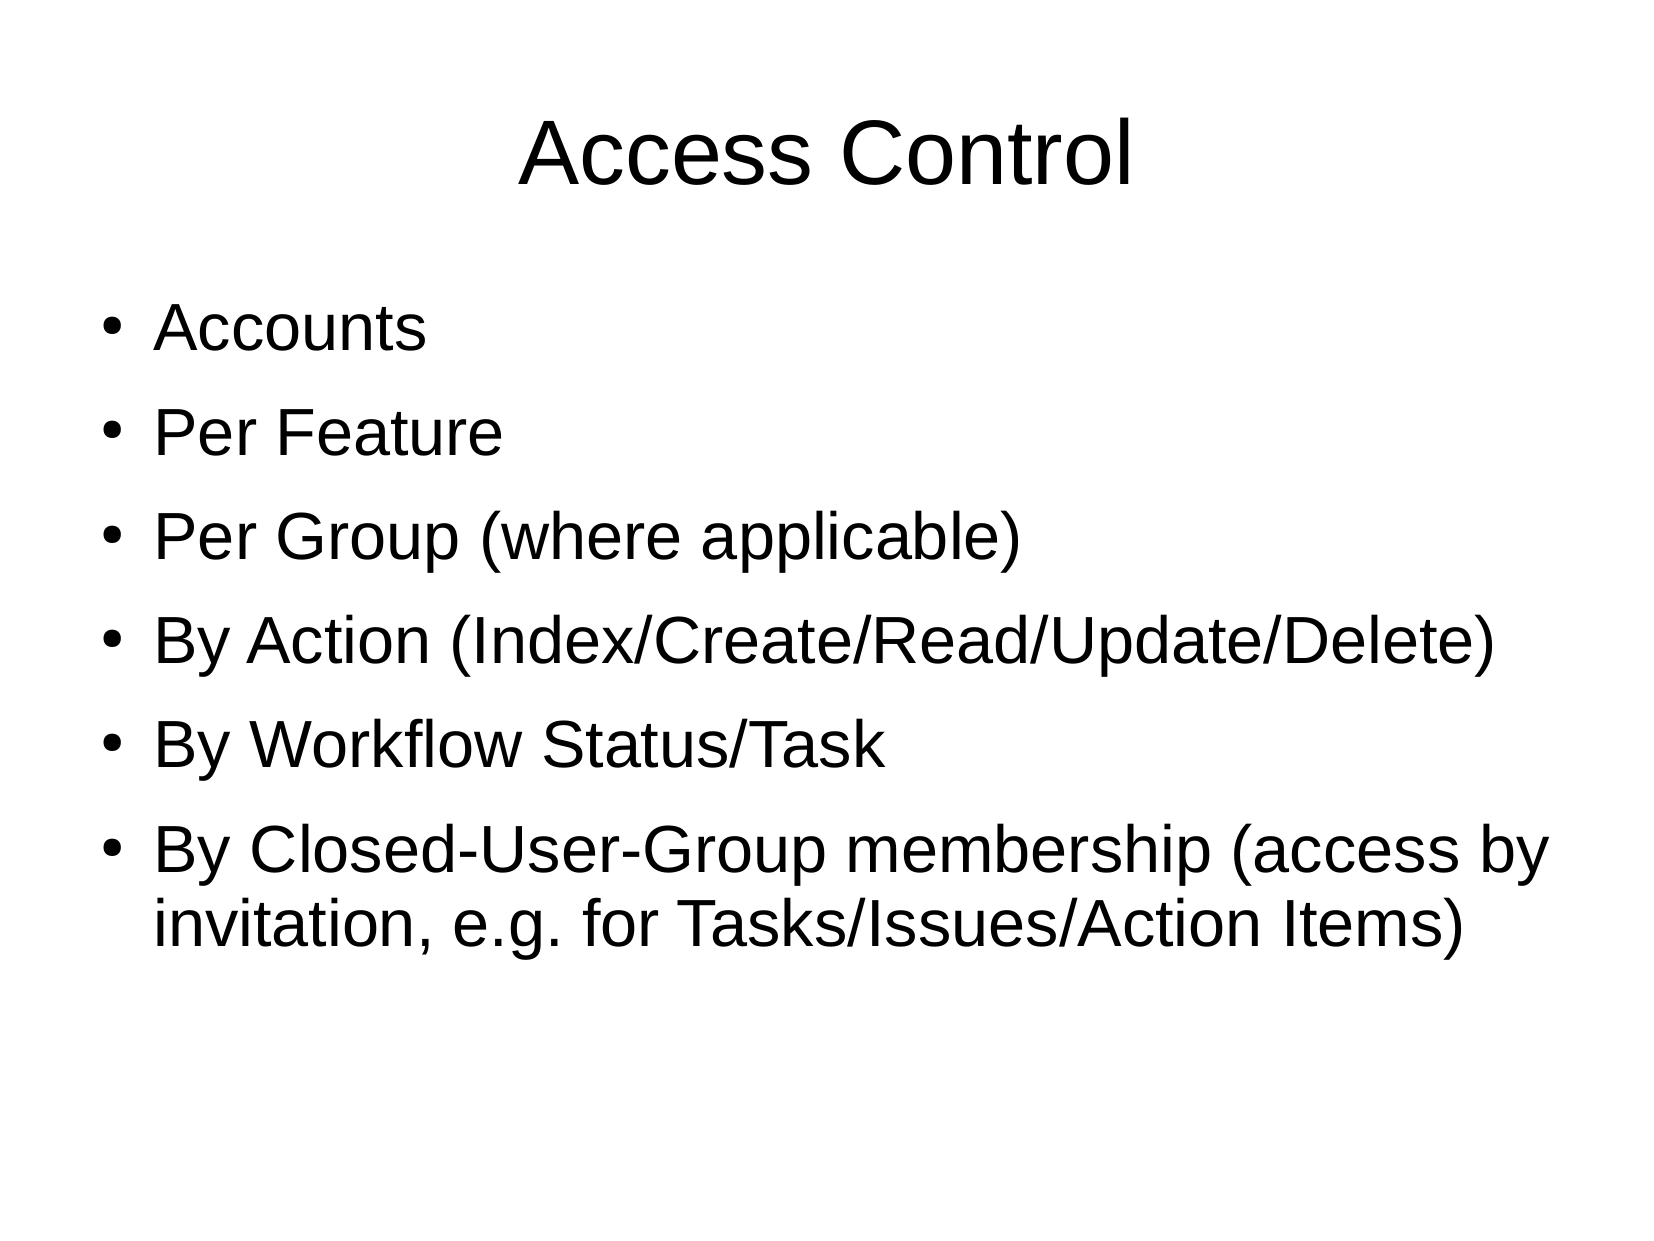

# Access Control
Accounts
Per Feature
Per Group (where applicable)
By Action (Index/Create/Read/Update/Delete)
By Workflow Status/Task
By Closed-User-Group membership (access by invitation, e.g. for Tasks/Issues/Action Items)